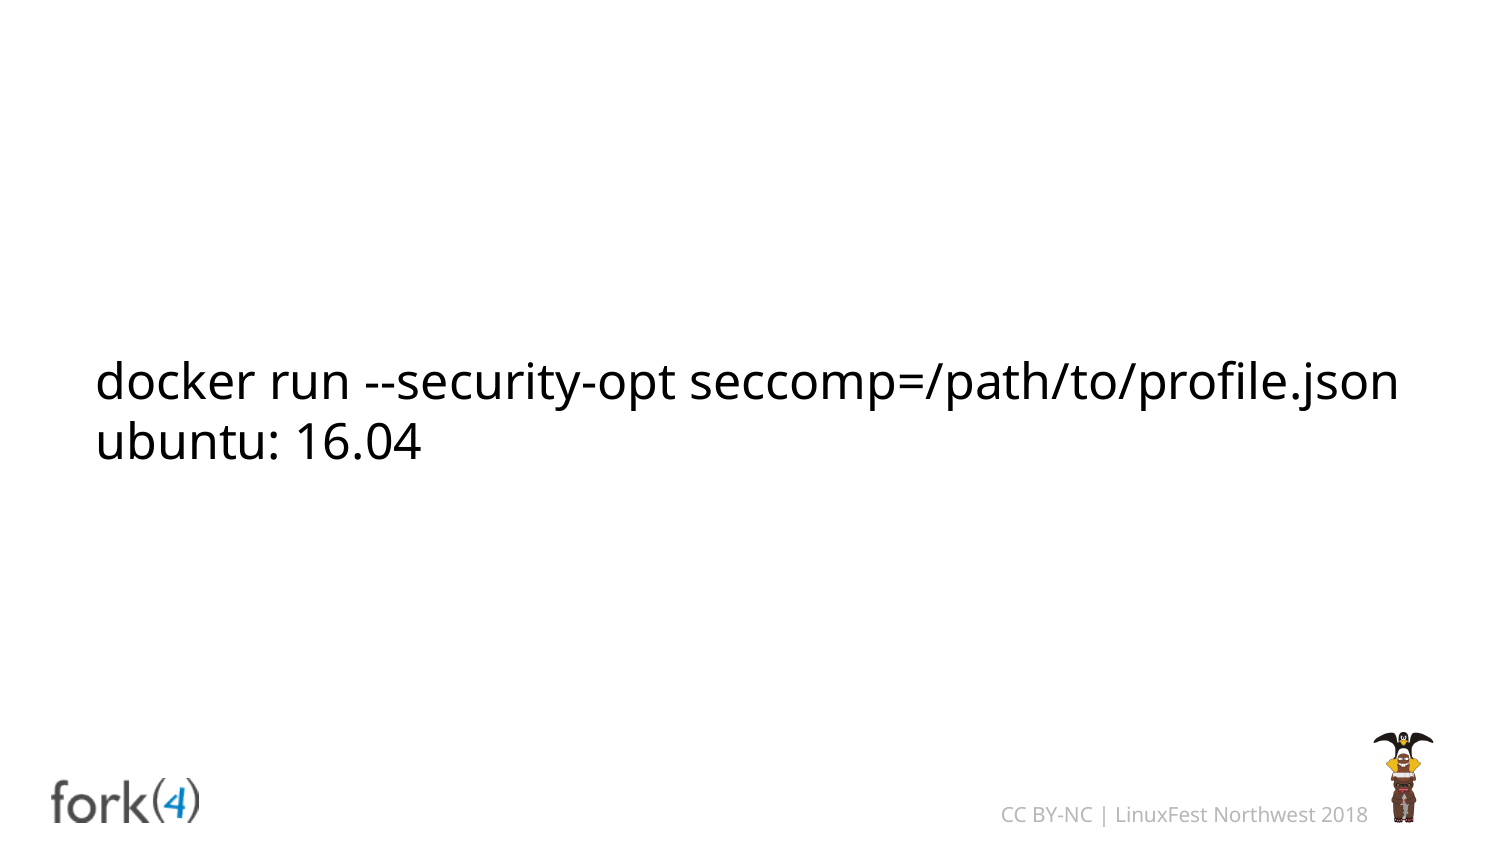

# docker run --security-opt seccomp=/path/to/profile.json ubuntu: 16.04